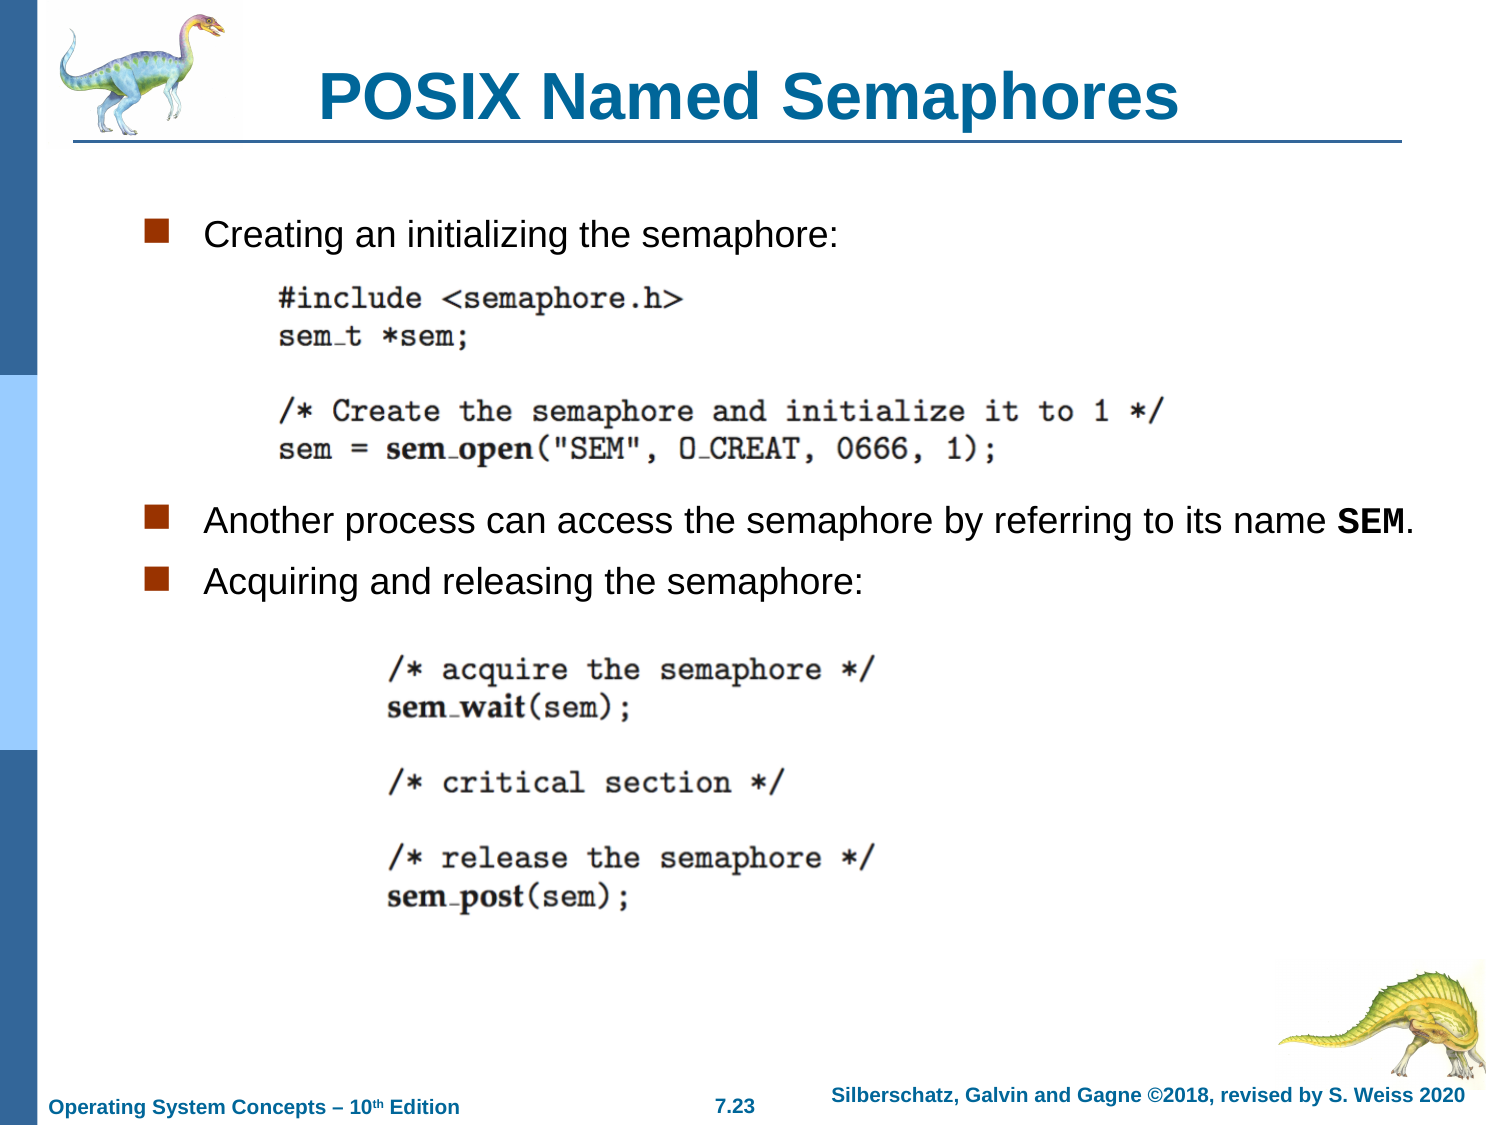

# POSIX Named Semaphores
Creating an initializing the semaphore:
Another process can access the semaphore by referring to its name SEM.
Acquiring and releasing the semaphore: